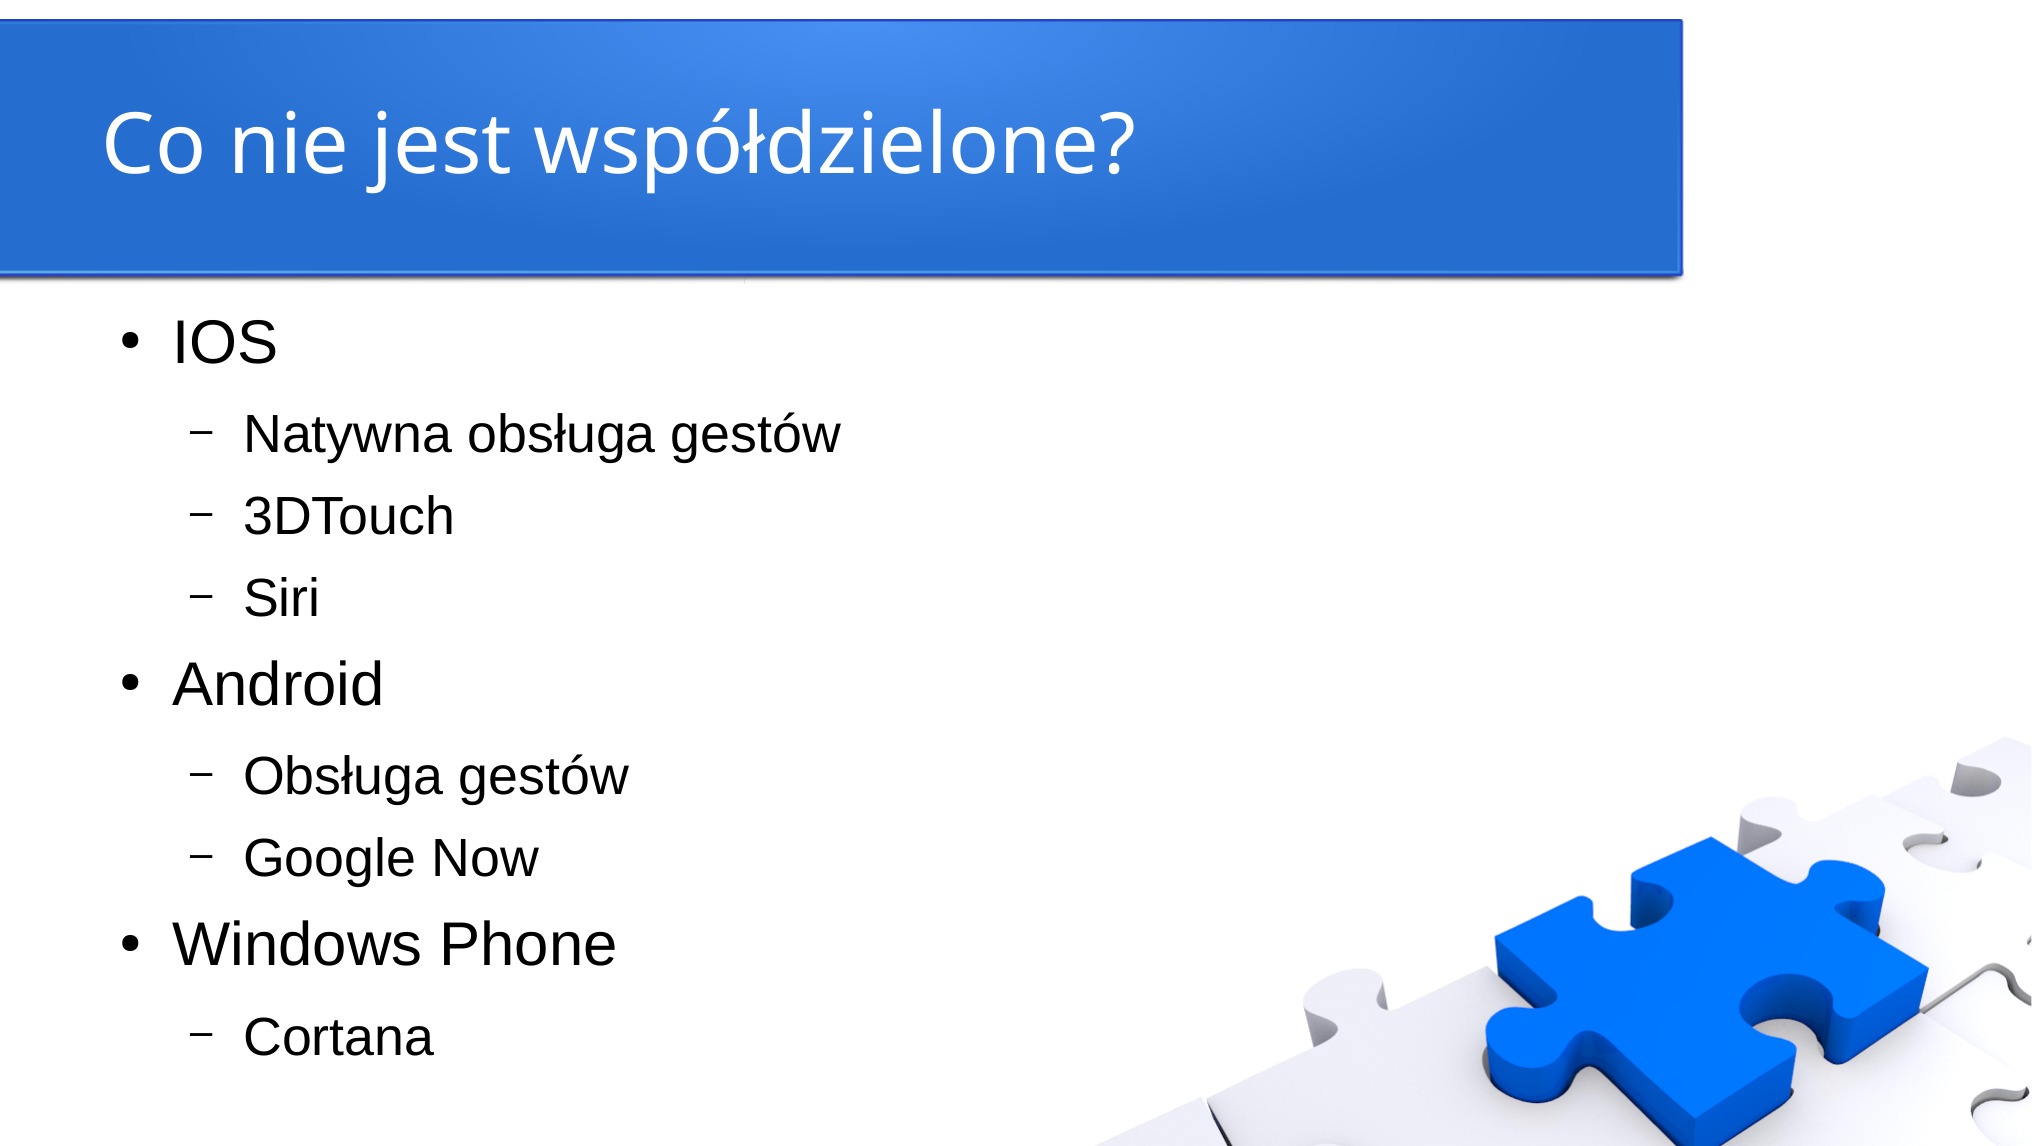

# Co nie jest współdzielone?
IOS
Natywna obsługa gestów
3DTouch
Siri
Android
Obsługa gestów
Google Now
Windows Phone
Cortana